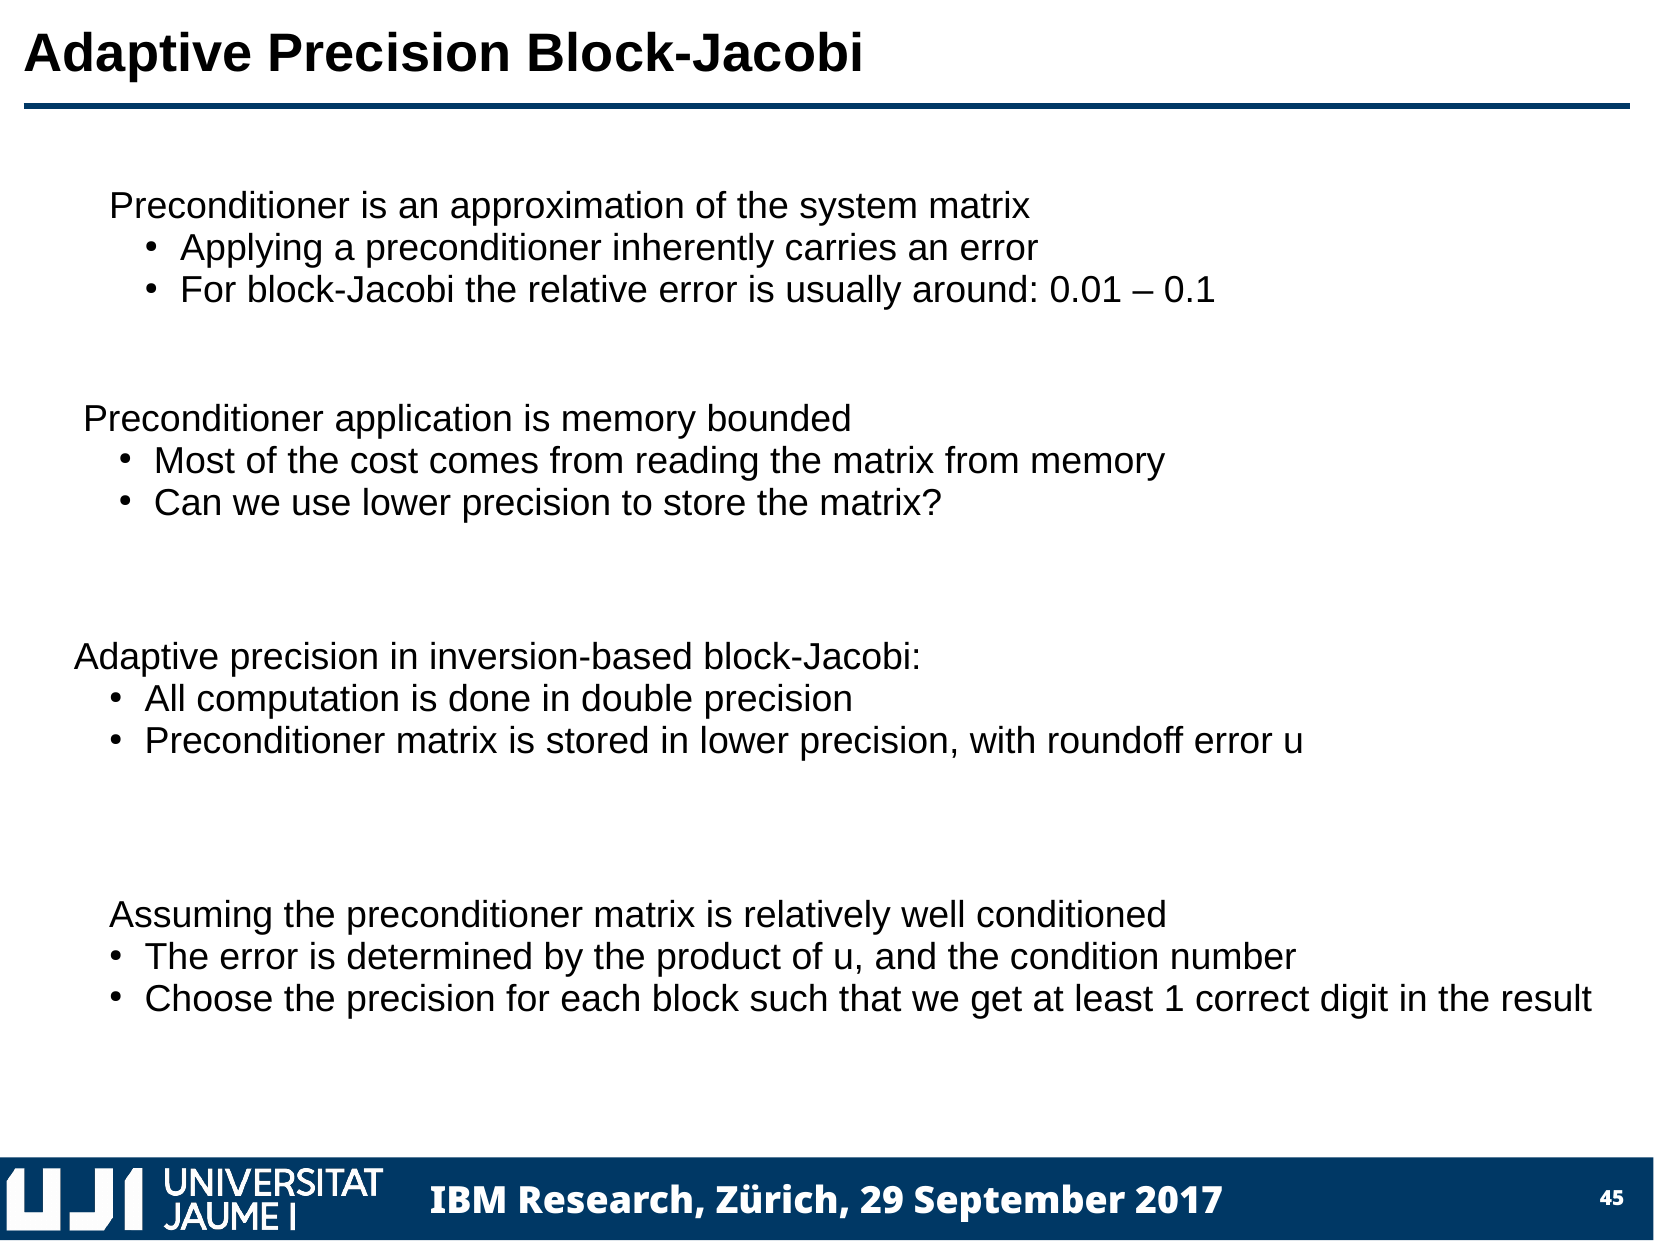

# Adaptive Precision Block-Jacobi
Preconditioner is an approximation of the system matrix
Applying a preconditioner inherently carries an error
For block-Jacobi the relative error is usually around: 0.01 – 0.1
Preconditioner application is memory bounded
Most of the cost comes from reading the matrix from memory
Can we use lower precision to store the matrix?
Adaptive precision in inversion-based block-Jacobi:
All computation is done in double precision
Preconditioner matrix is stored in lower precision, with roundoff error u
Assuming the preconditioner matrix is relatively well conditioned
The error is determined by the product of u, and the condition number
Choose the precision for each block such that we get at least 1 correct digit in the result
IBM Research, Zürich, 29 September 2017
45